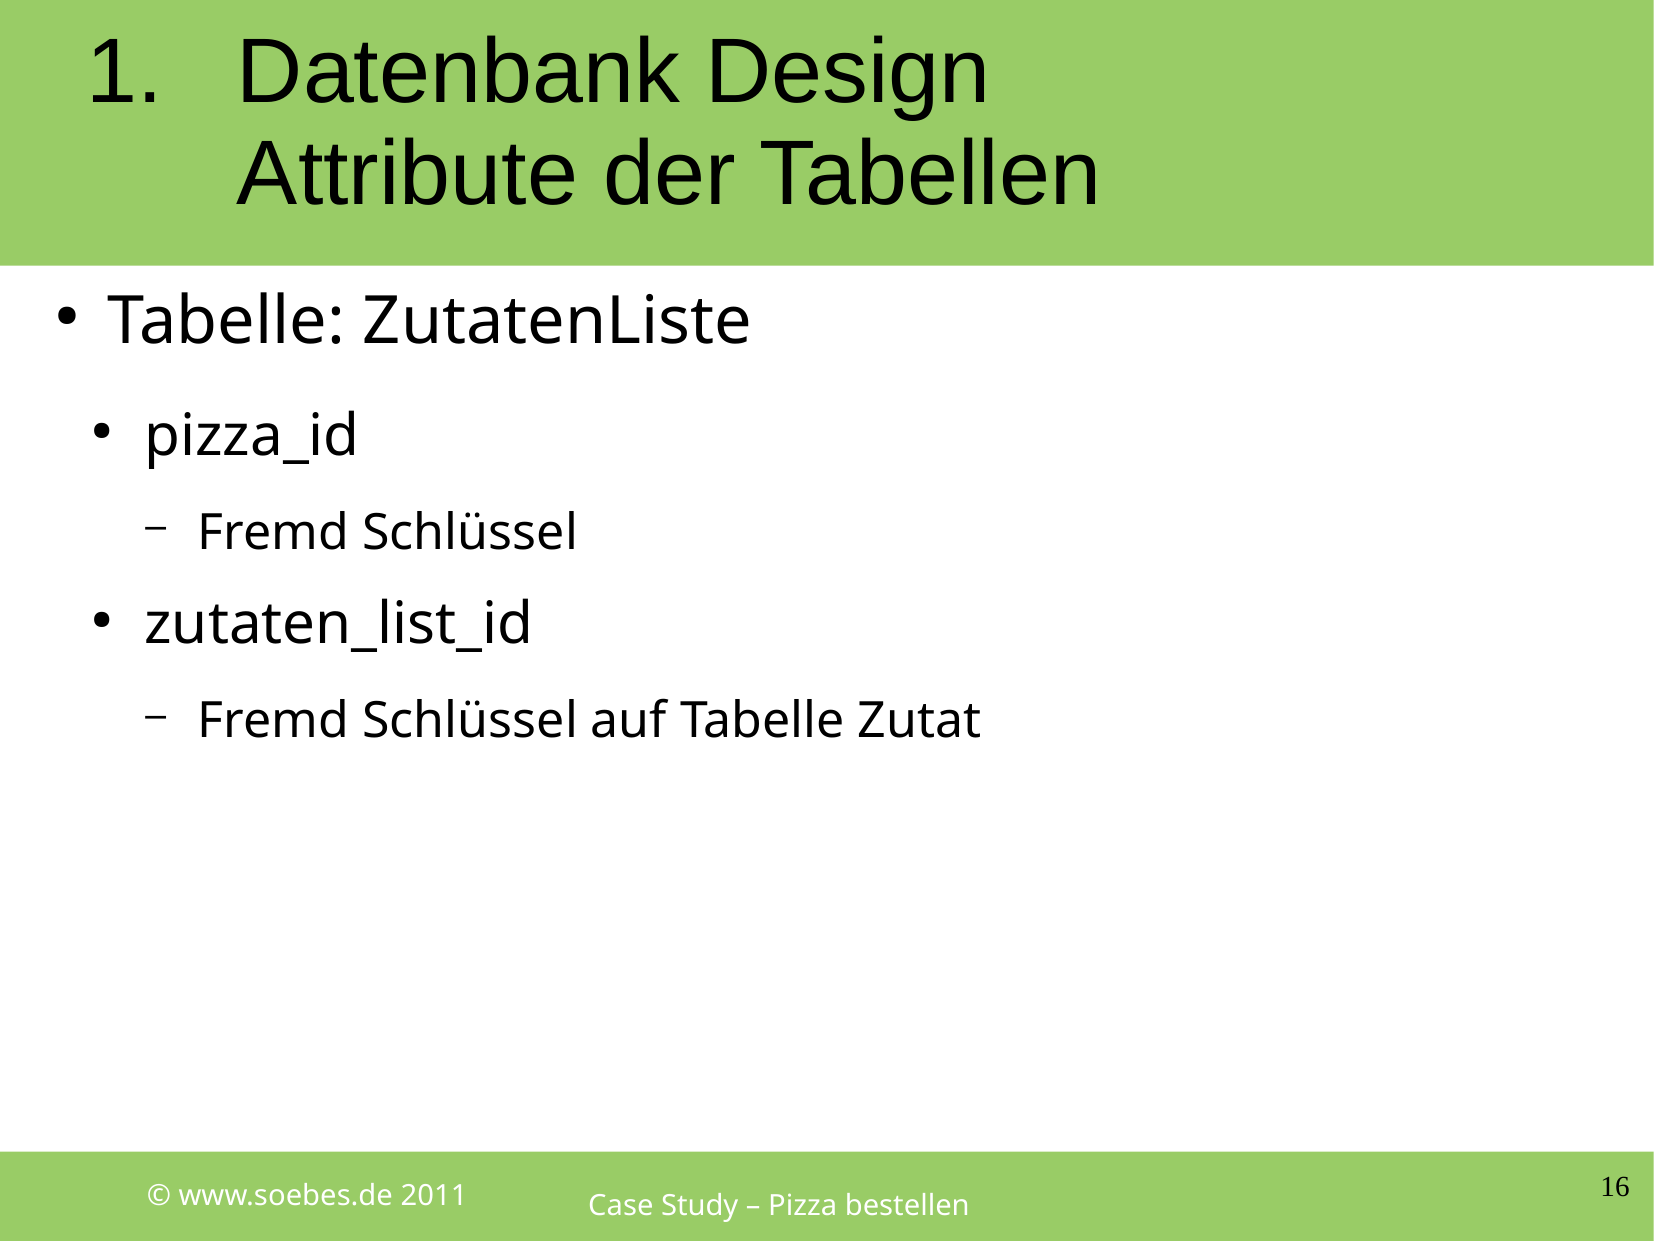

# 1.	Datenbank Design Attribute der Tabellen
Tabelle: ZutatenListe
pizza_id
Fremd Schlüssel
zutaten_list_id
Fremd Schlüssel auf Tabelle Zutat
16